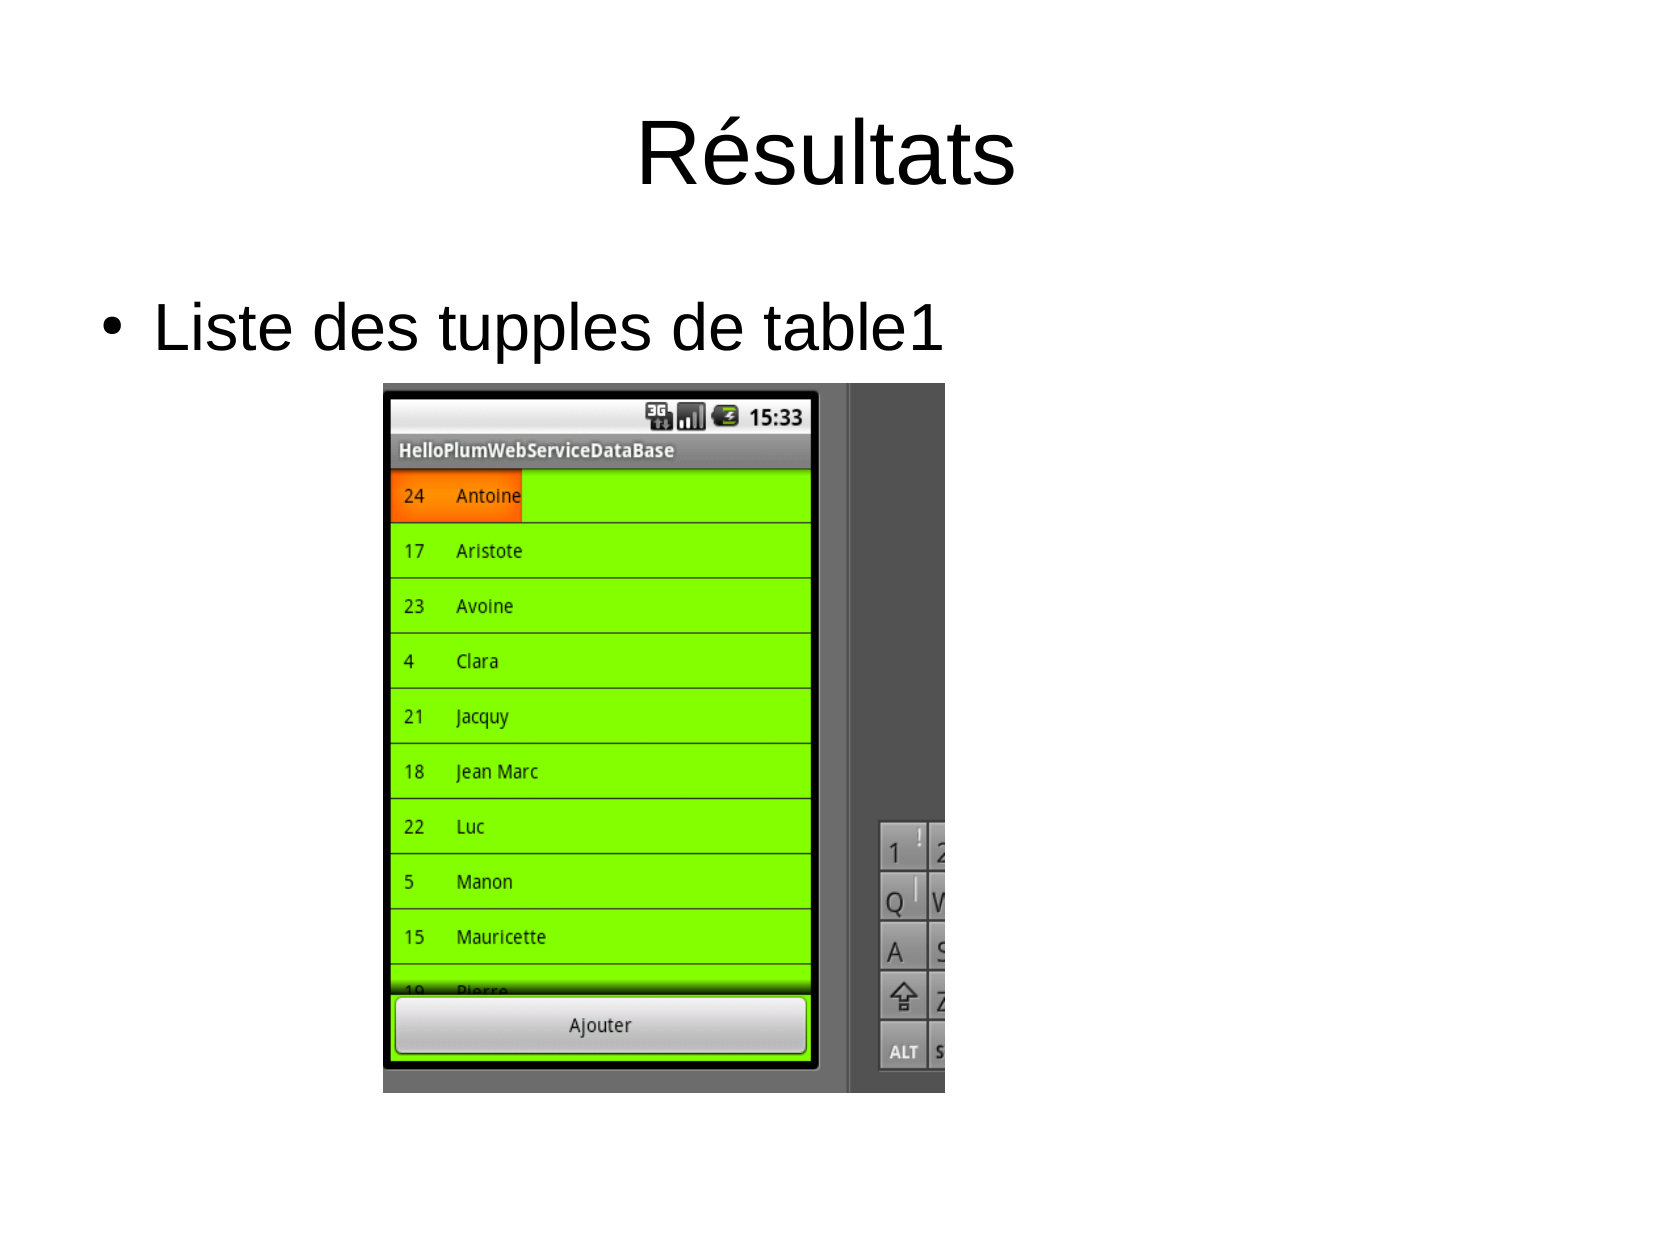

# Résultats
Liste des tupples de table1